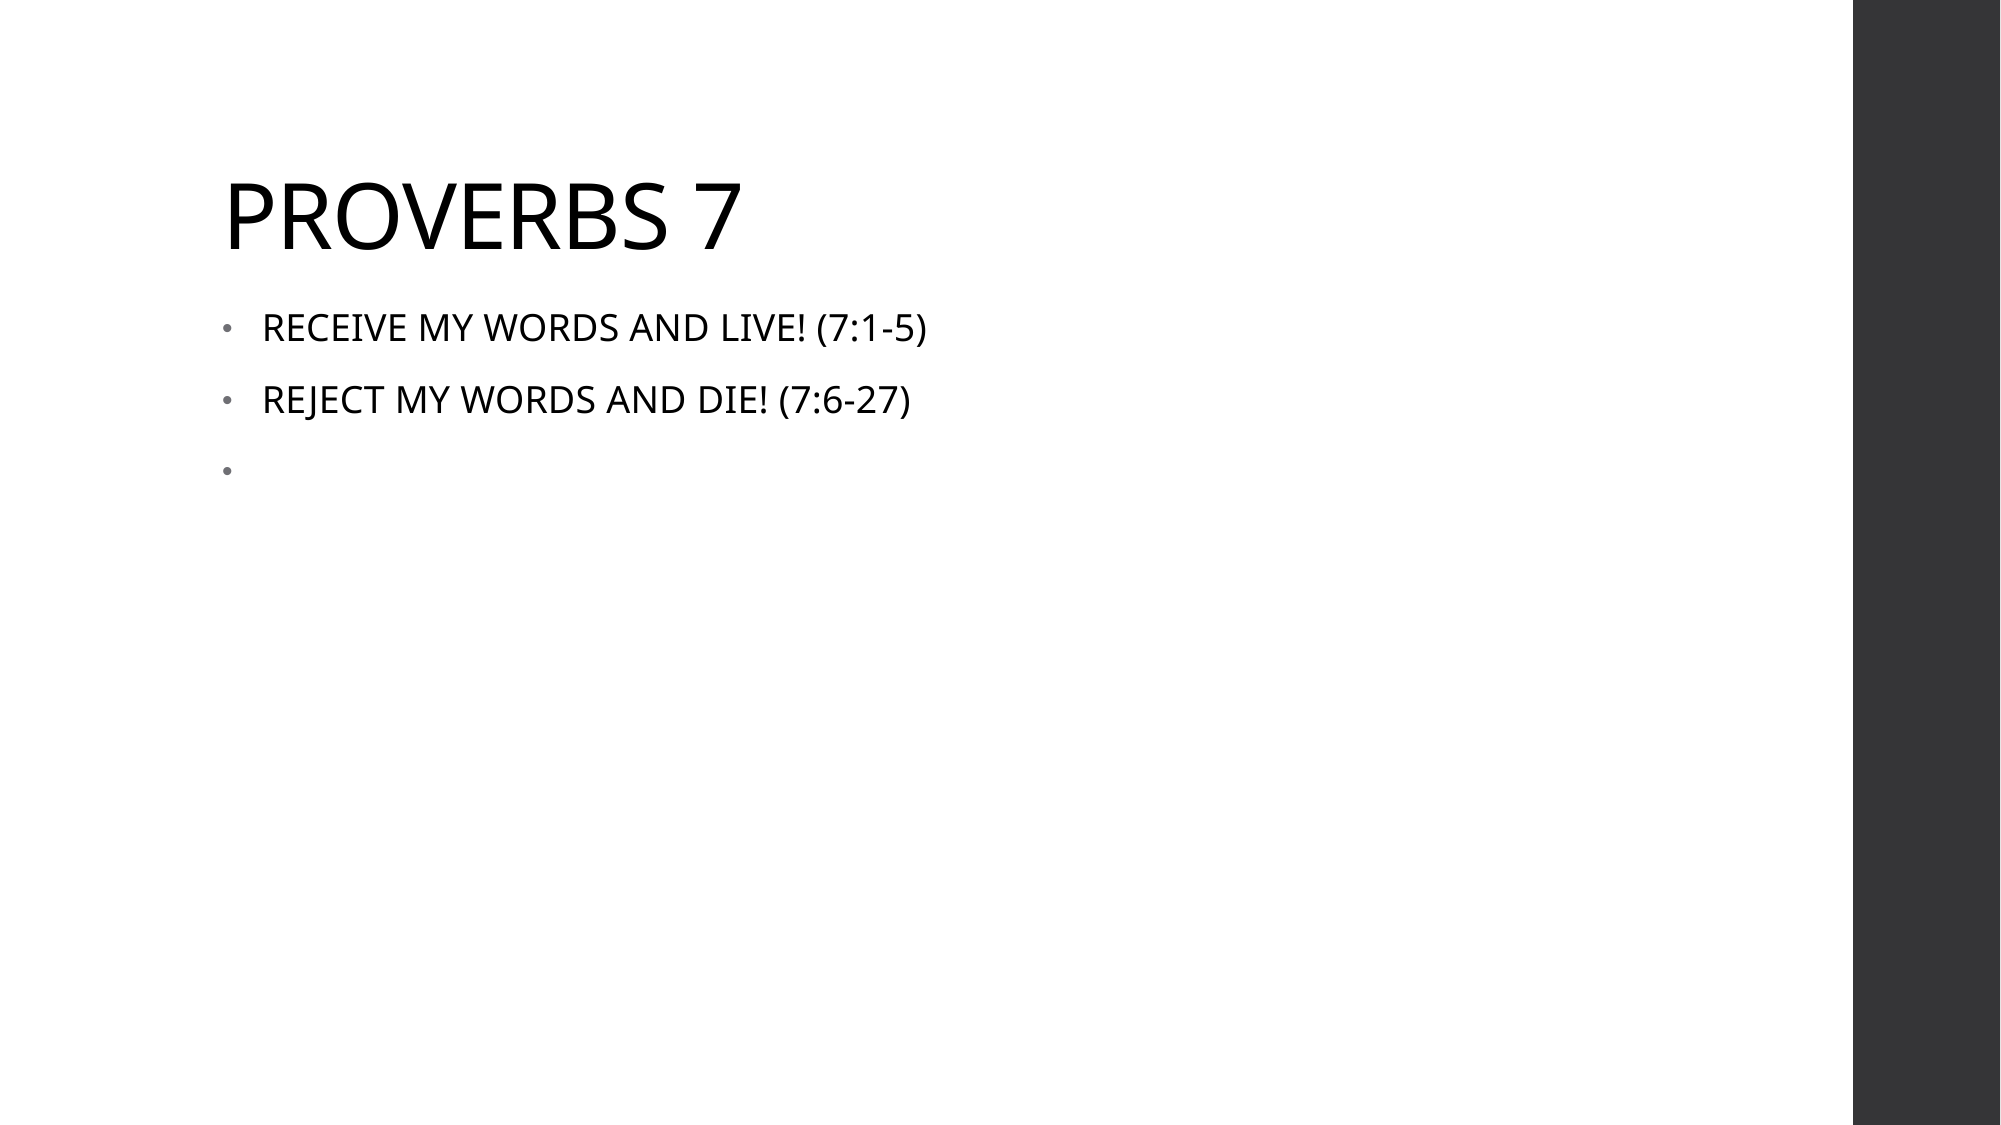

# PROVERBS 7
 RECEIVE MY WORDS AND LIVE! (7:1-5)
 REJECT MY WORDS AND DIE! (7:6-27)